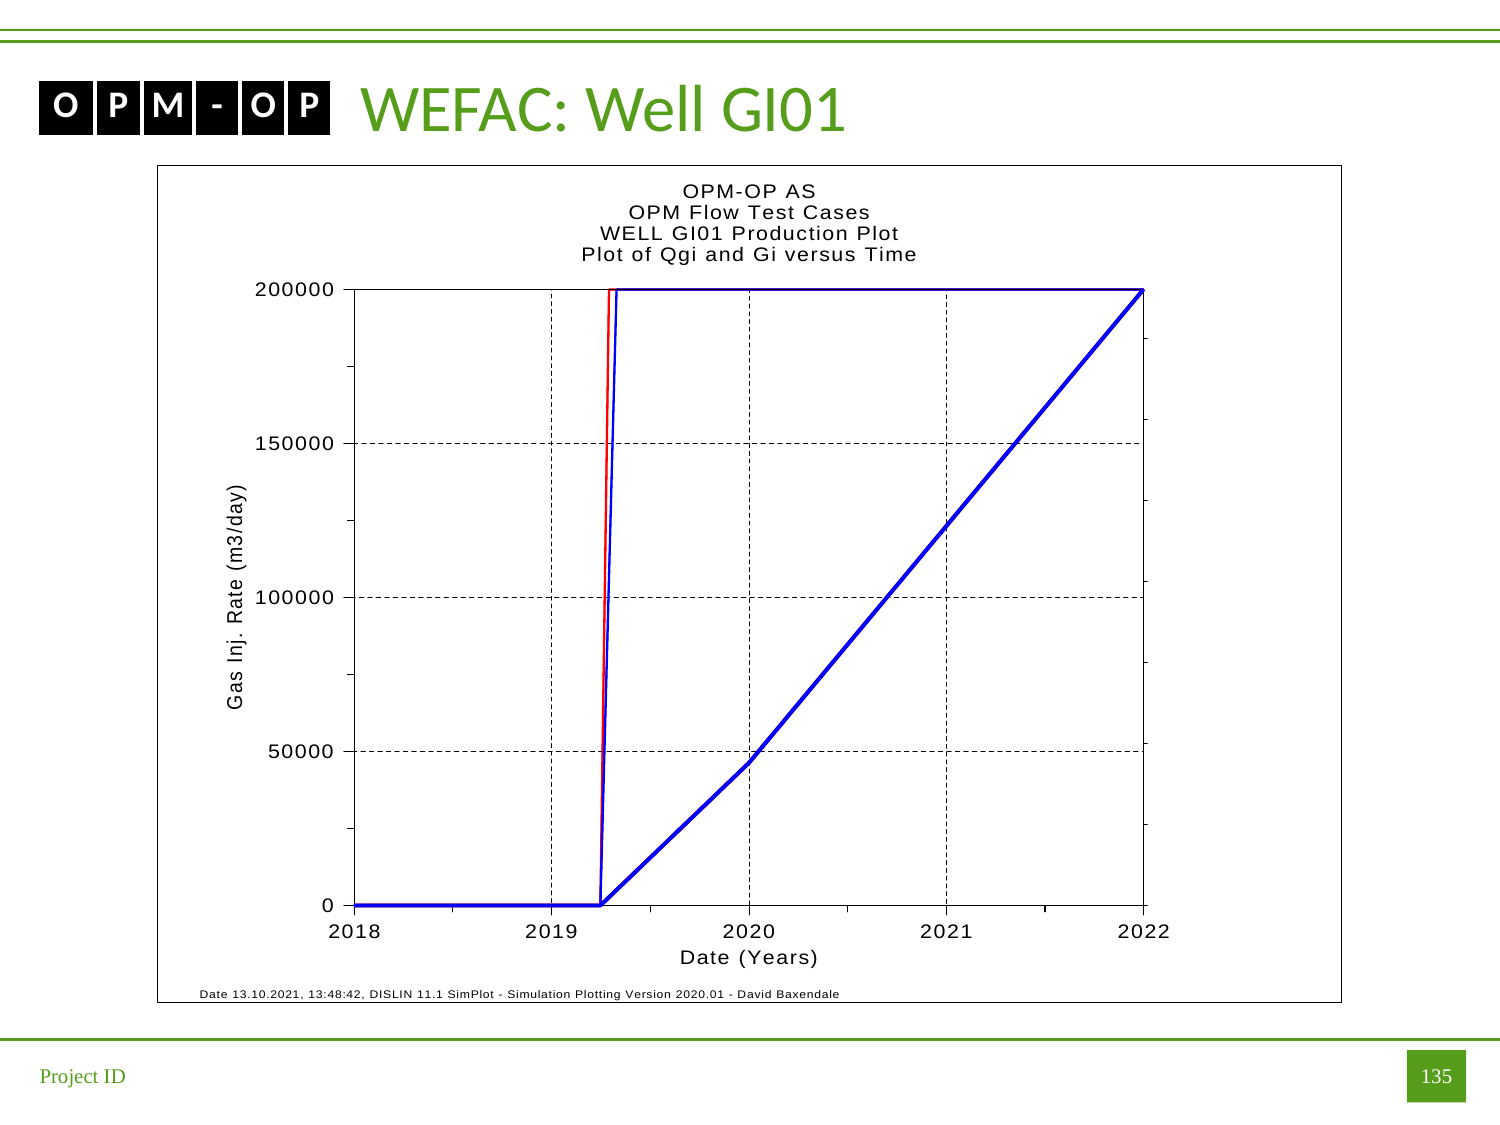

# WEFAC: well GI01
Project ID
135